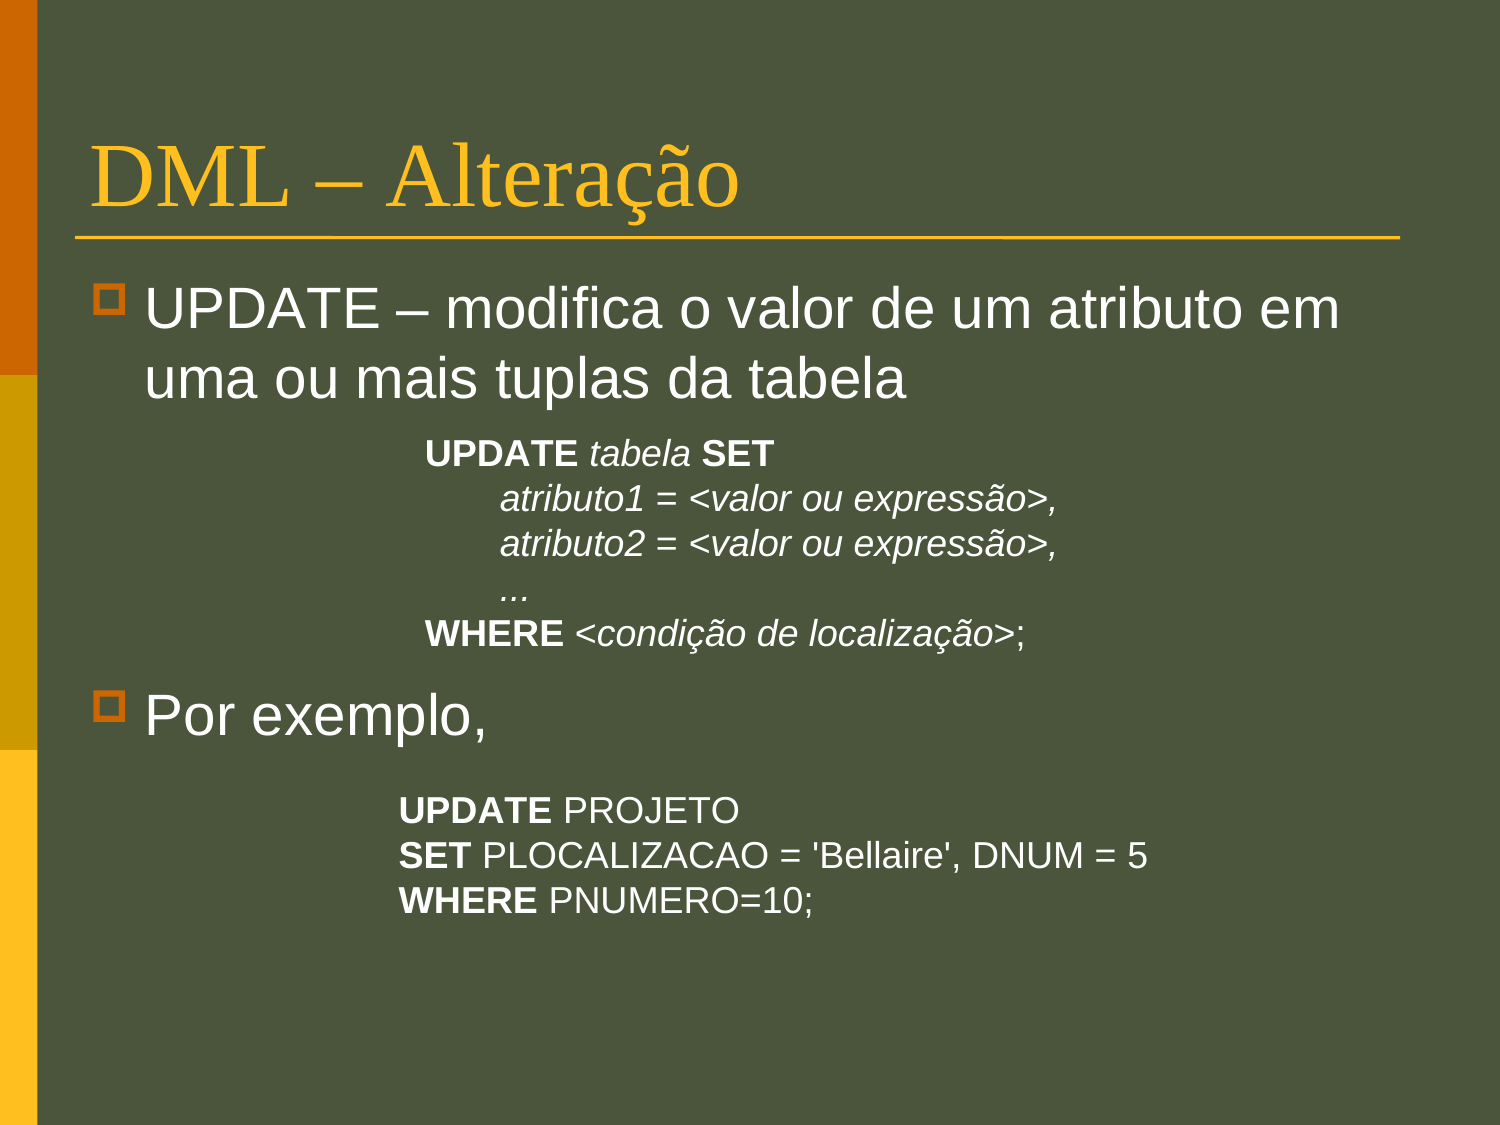

# DML – Alteração
UPDATE – modifica o valor de um atributo em uma ou mais tuplas da tabela
Por exemplo,
UPDATE tabela SET
	atributo1 = <valor ou expressão>,
	atributo2 = <valor ou expressão>,
	...
WHERE <condição de localização>;
UPDATE PROJETO
SET PLOCALIZACAO = 'Bellaire', DNUM = 5
WHERE PNUMERO=10;